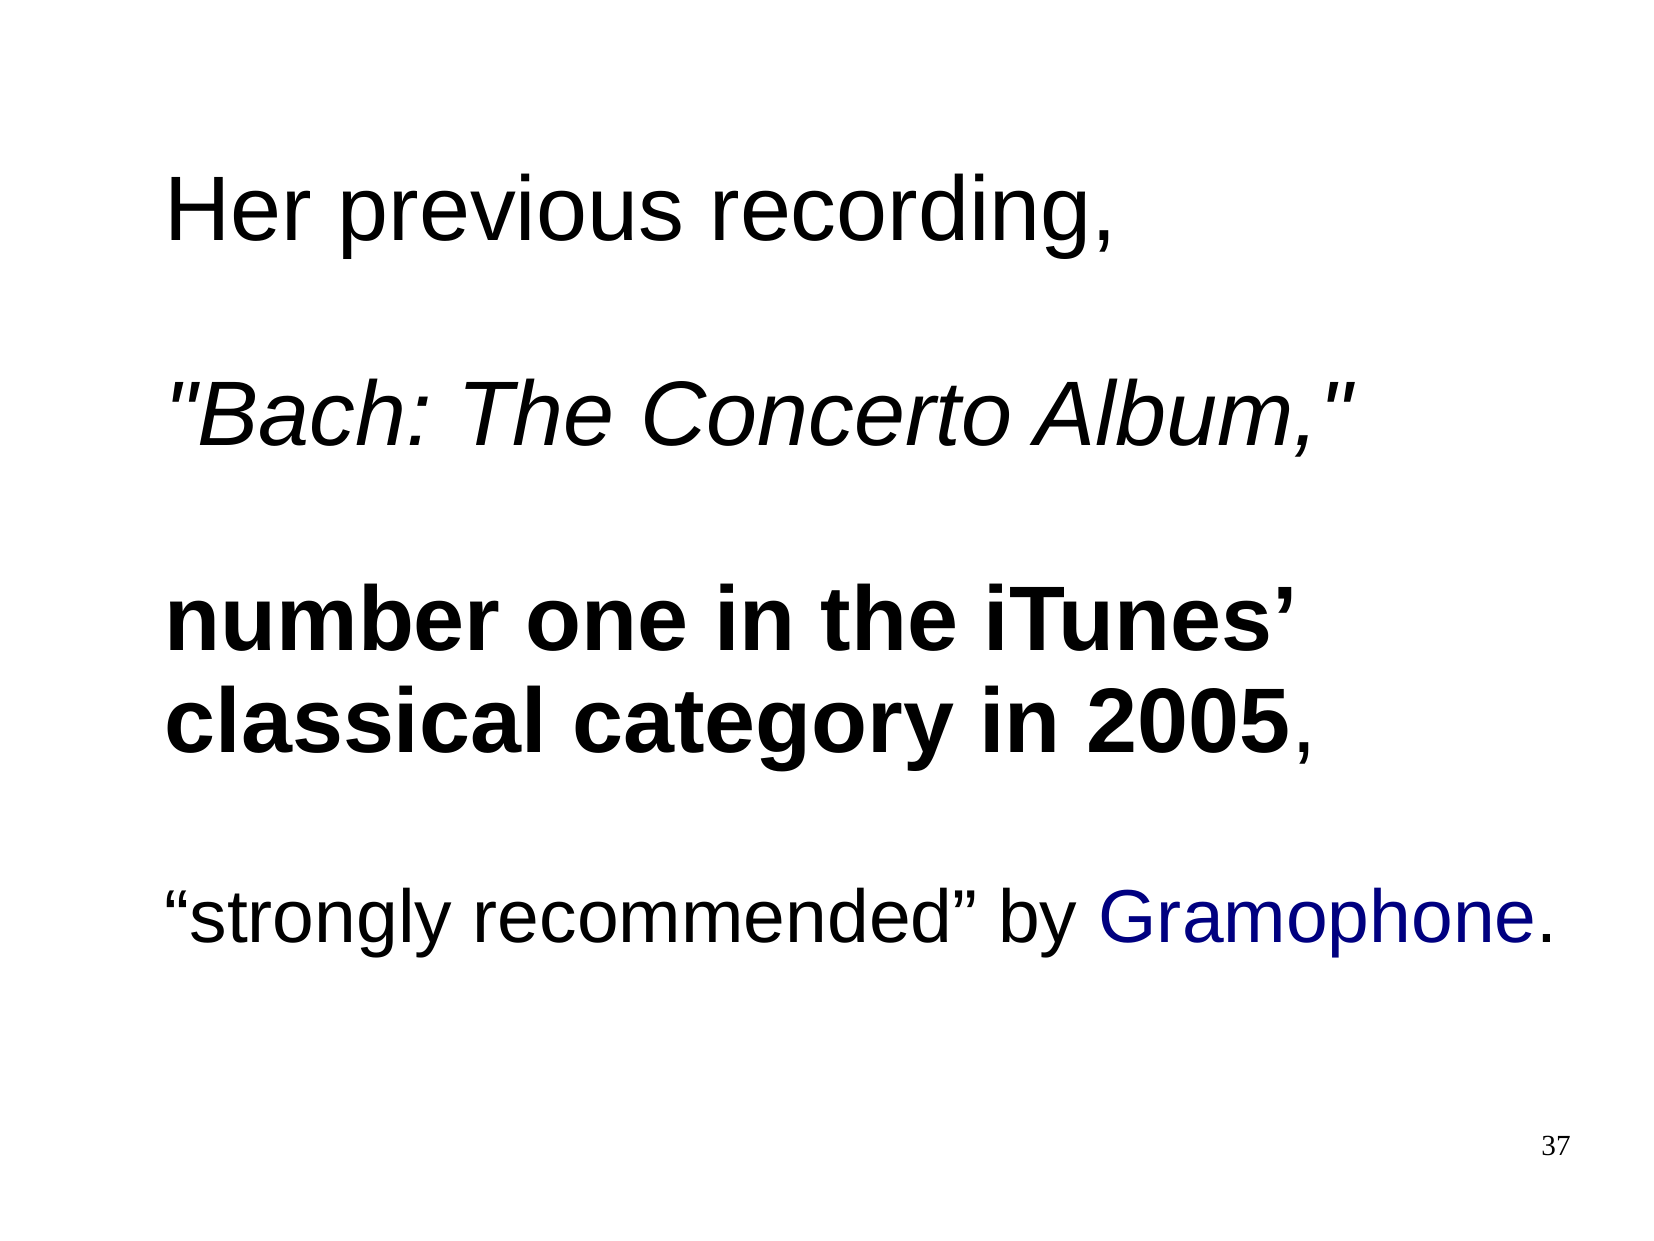

Her previous recording,
"Bach: The Concerto Album,"
number one in the iTunes’ classical category in 2005,
“strongly recommended” by Gramophone.
37